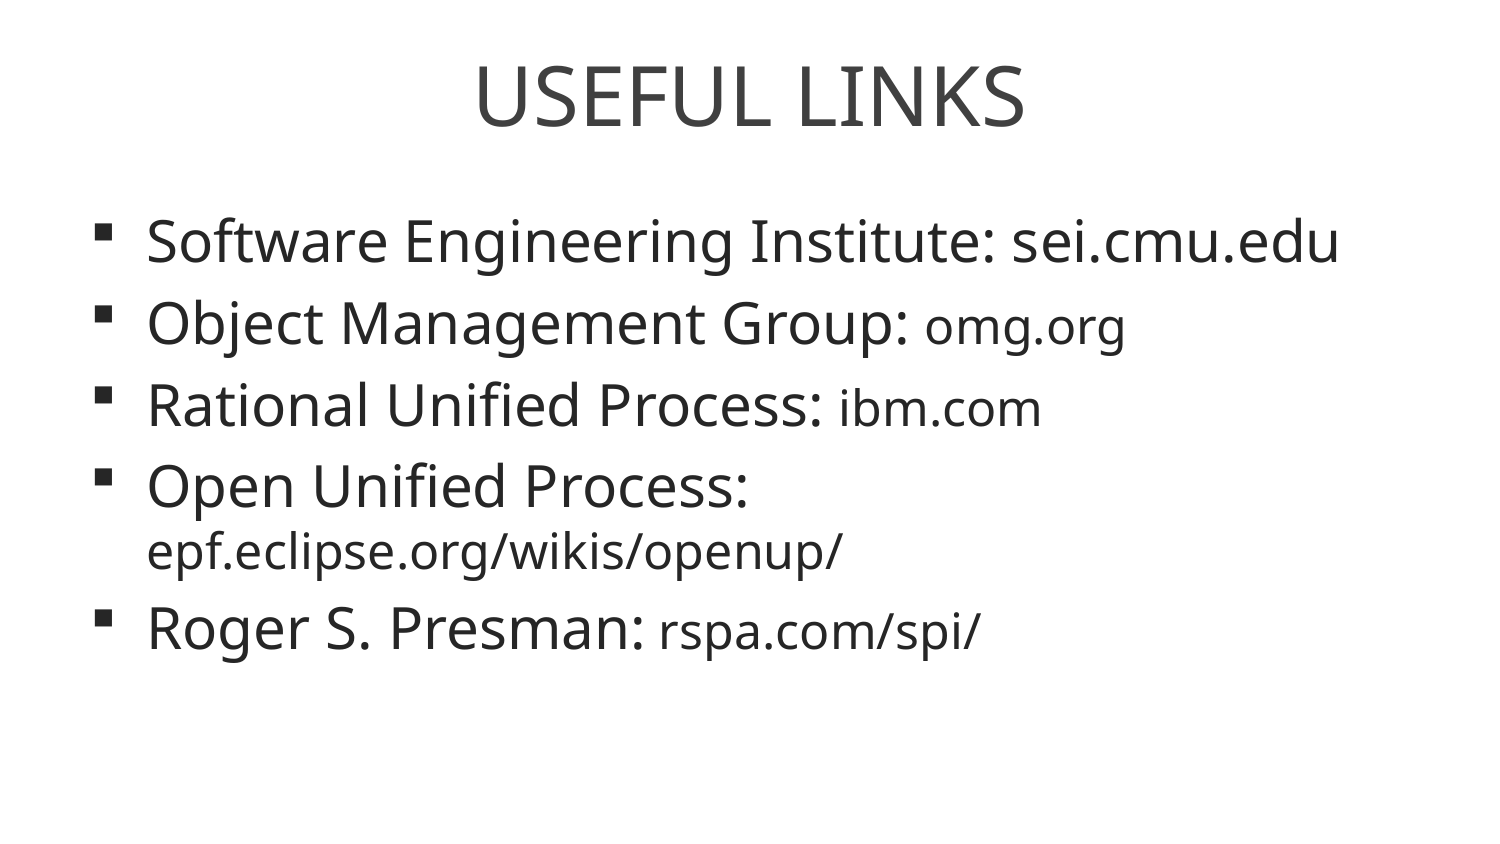

# Useful links
Software Engineering Institute: sei.cmu.edu
Object Management Group: omg.org
Rational Unified Process: ibm.com
Open Unified Process: epf.eclipse.org/wikis/openup/
Roger S. Presman: rspa.com/spi/